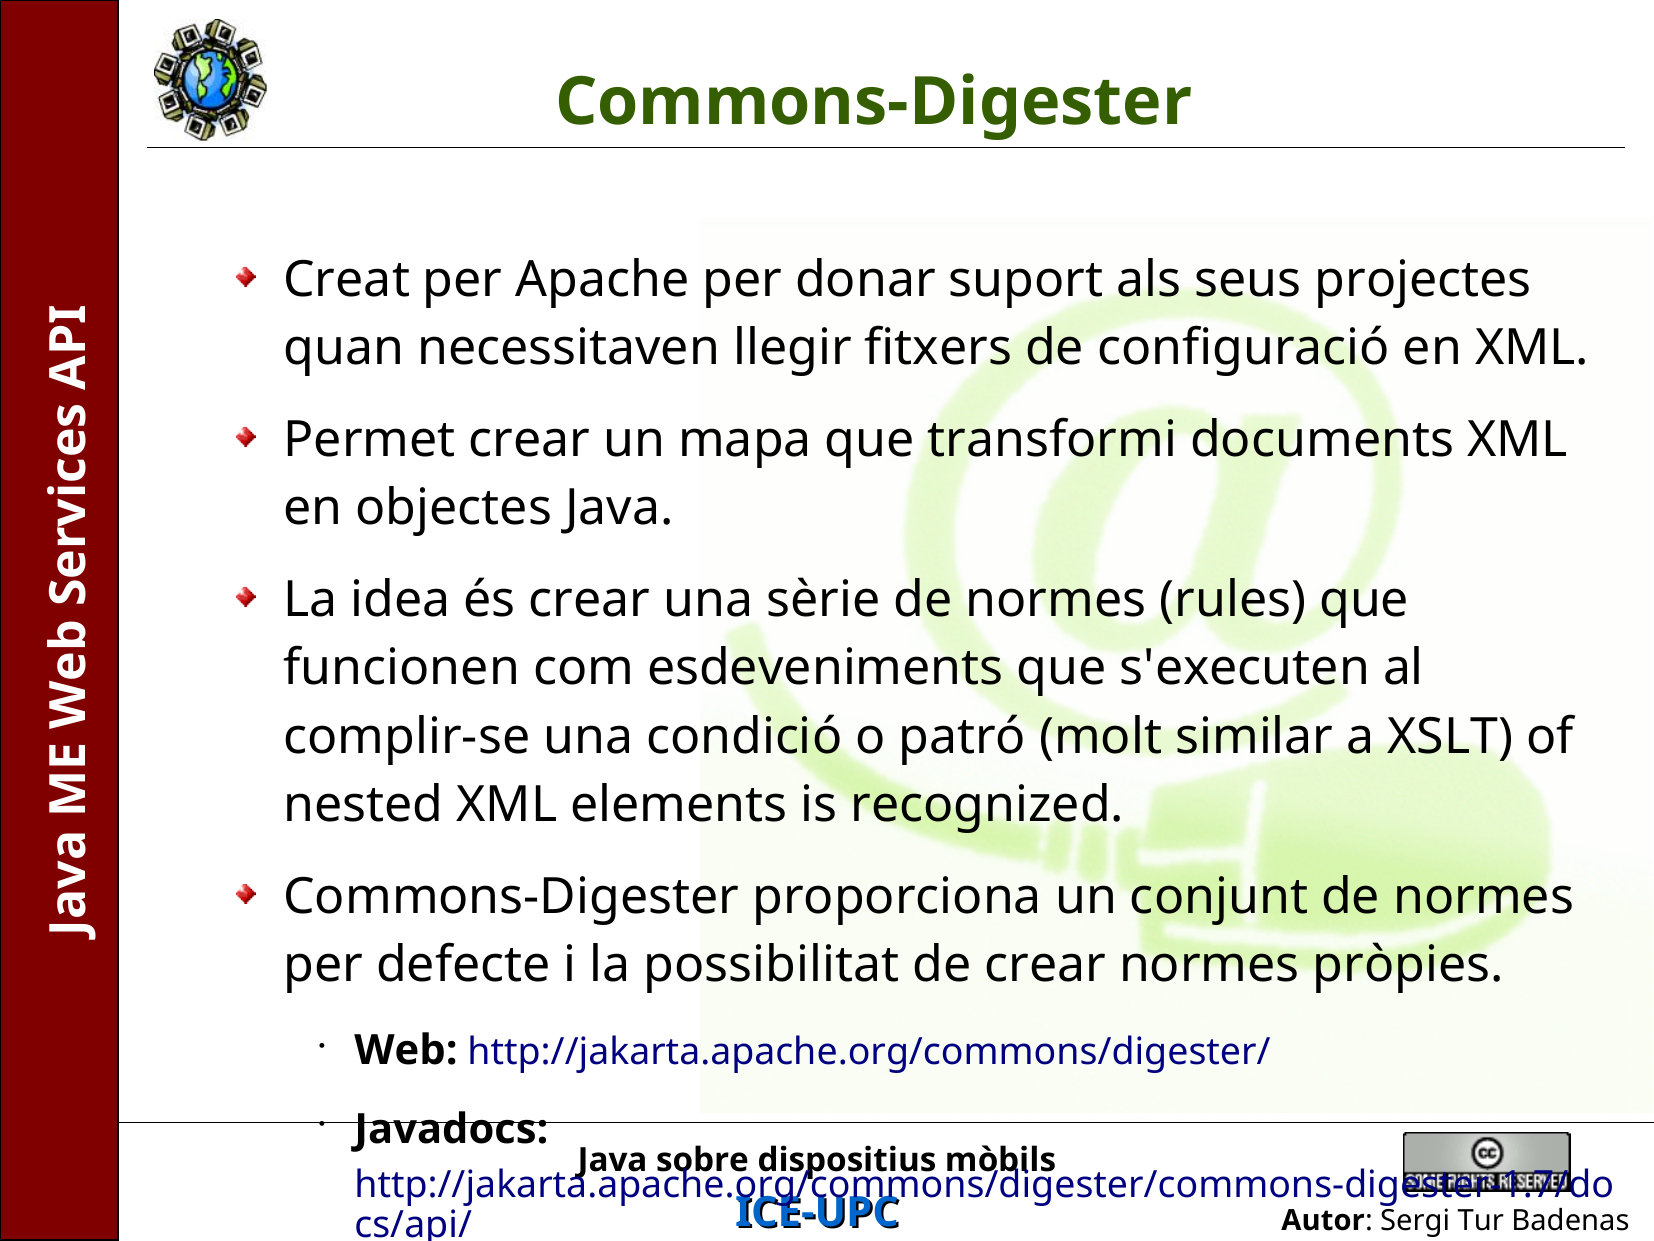

# Commons-Digester
Creat per Apache per donar suport als seus projectes quan necessitaven llegir fitxers de configuració en XML.
Permet crear un mapa que transformi documents XML en objectes Java.
La idea és crear una sèrie de normes (rules) que funcionen com esdeveniments que s'executen al complir-se una condició o patró (molt similar a XSLT) of nested XML elements is recognized.
Commons-Digester proporciona un conjunt de normes per defecte i la possibilitat de crear normes pròpies.
Web: http://jakarta.apache.org/commons/digester/
Javadocs: http://jakarta.apache.org/commons/digester/commons-digester-1.7/docs/api/